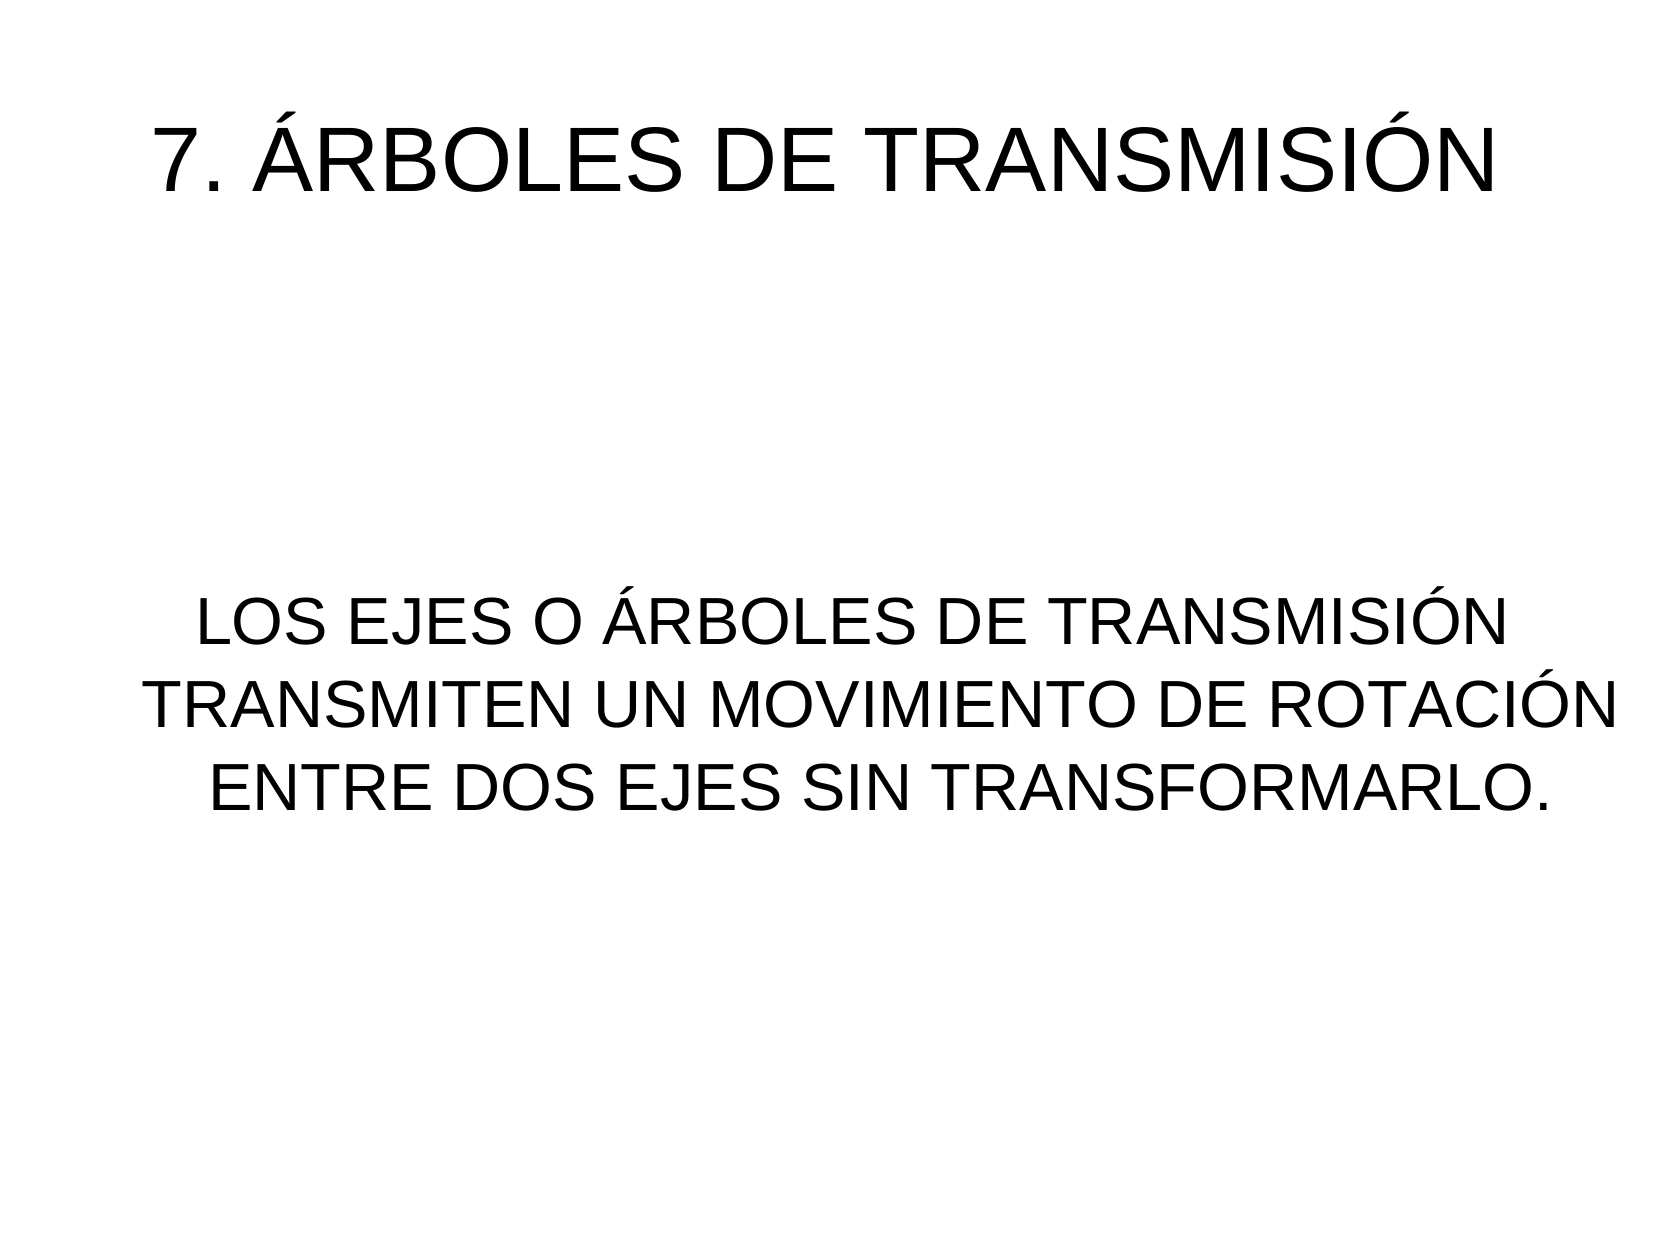

# 7. ÁRBOLES DE TRANSMISIÓN
LOS EJES O ÁRBOLES DE TRANSMISIÓN TRANSMITEN UN MOVIMIENTO DE ROTACIÓN ENTRE DOS EJES SIN TRANSFORMARLO.